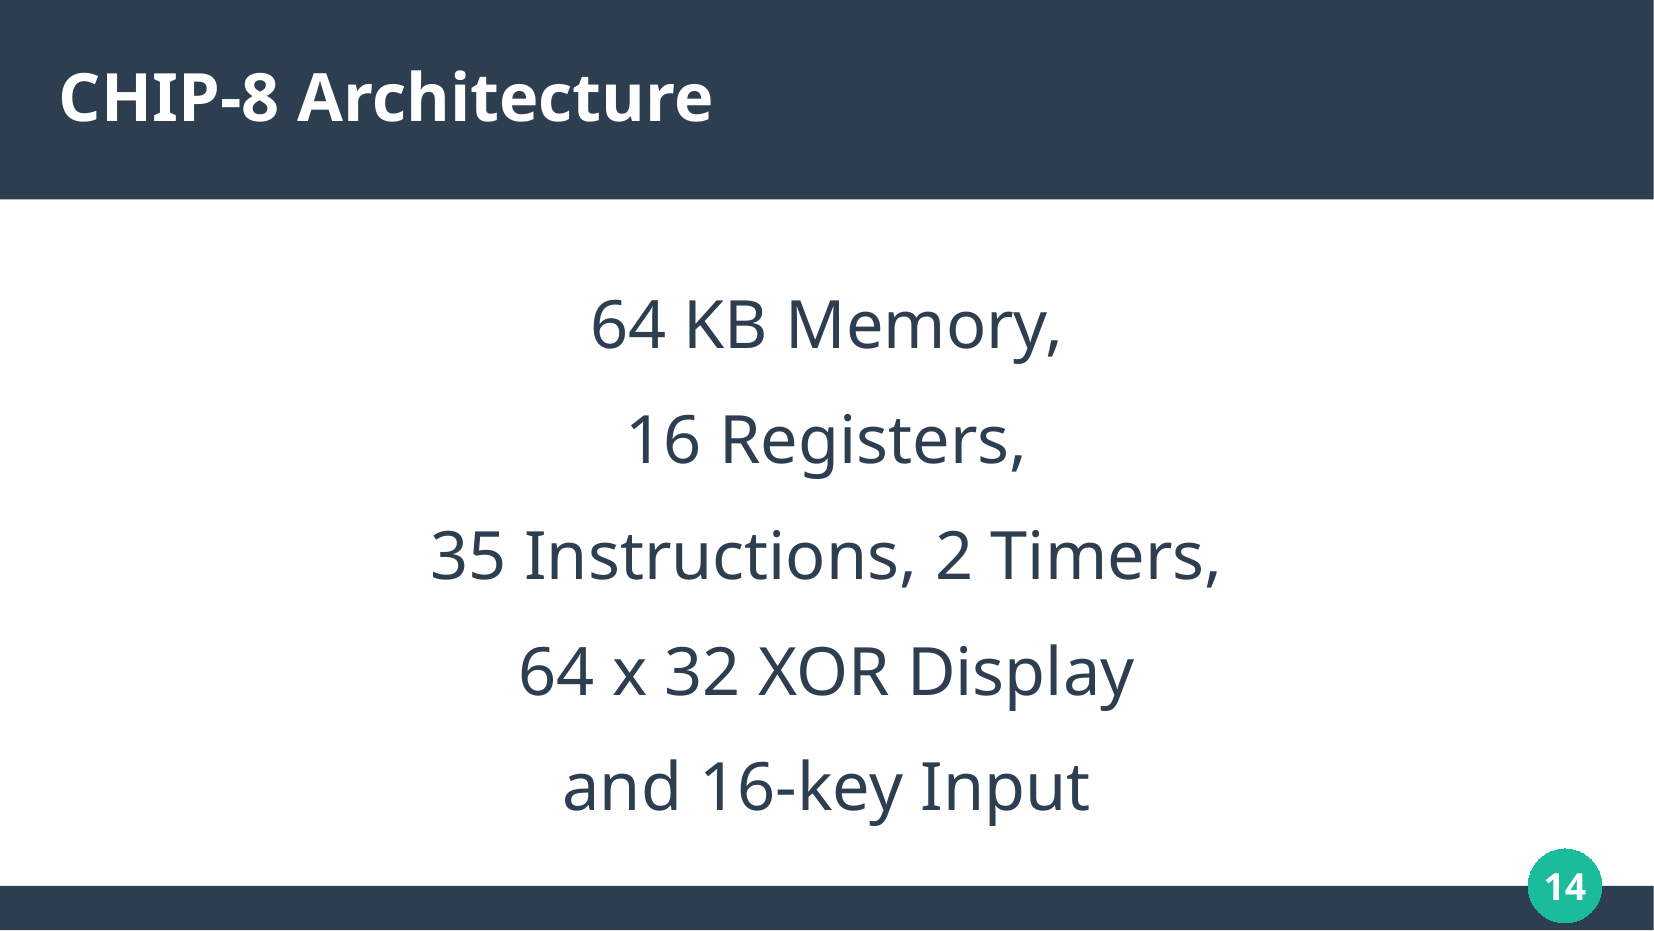

# CHIP-8 Architecture
64 KB Memory,
16 Registers,
35 Instructions, 2 Timers,
64 x 32 XOR Display
and 16-key Input
14